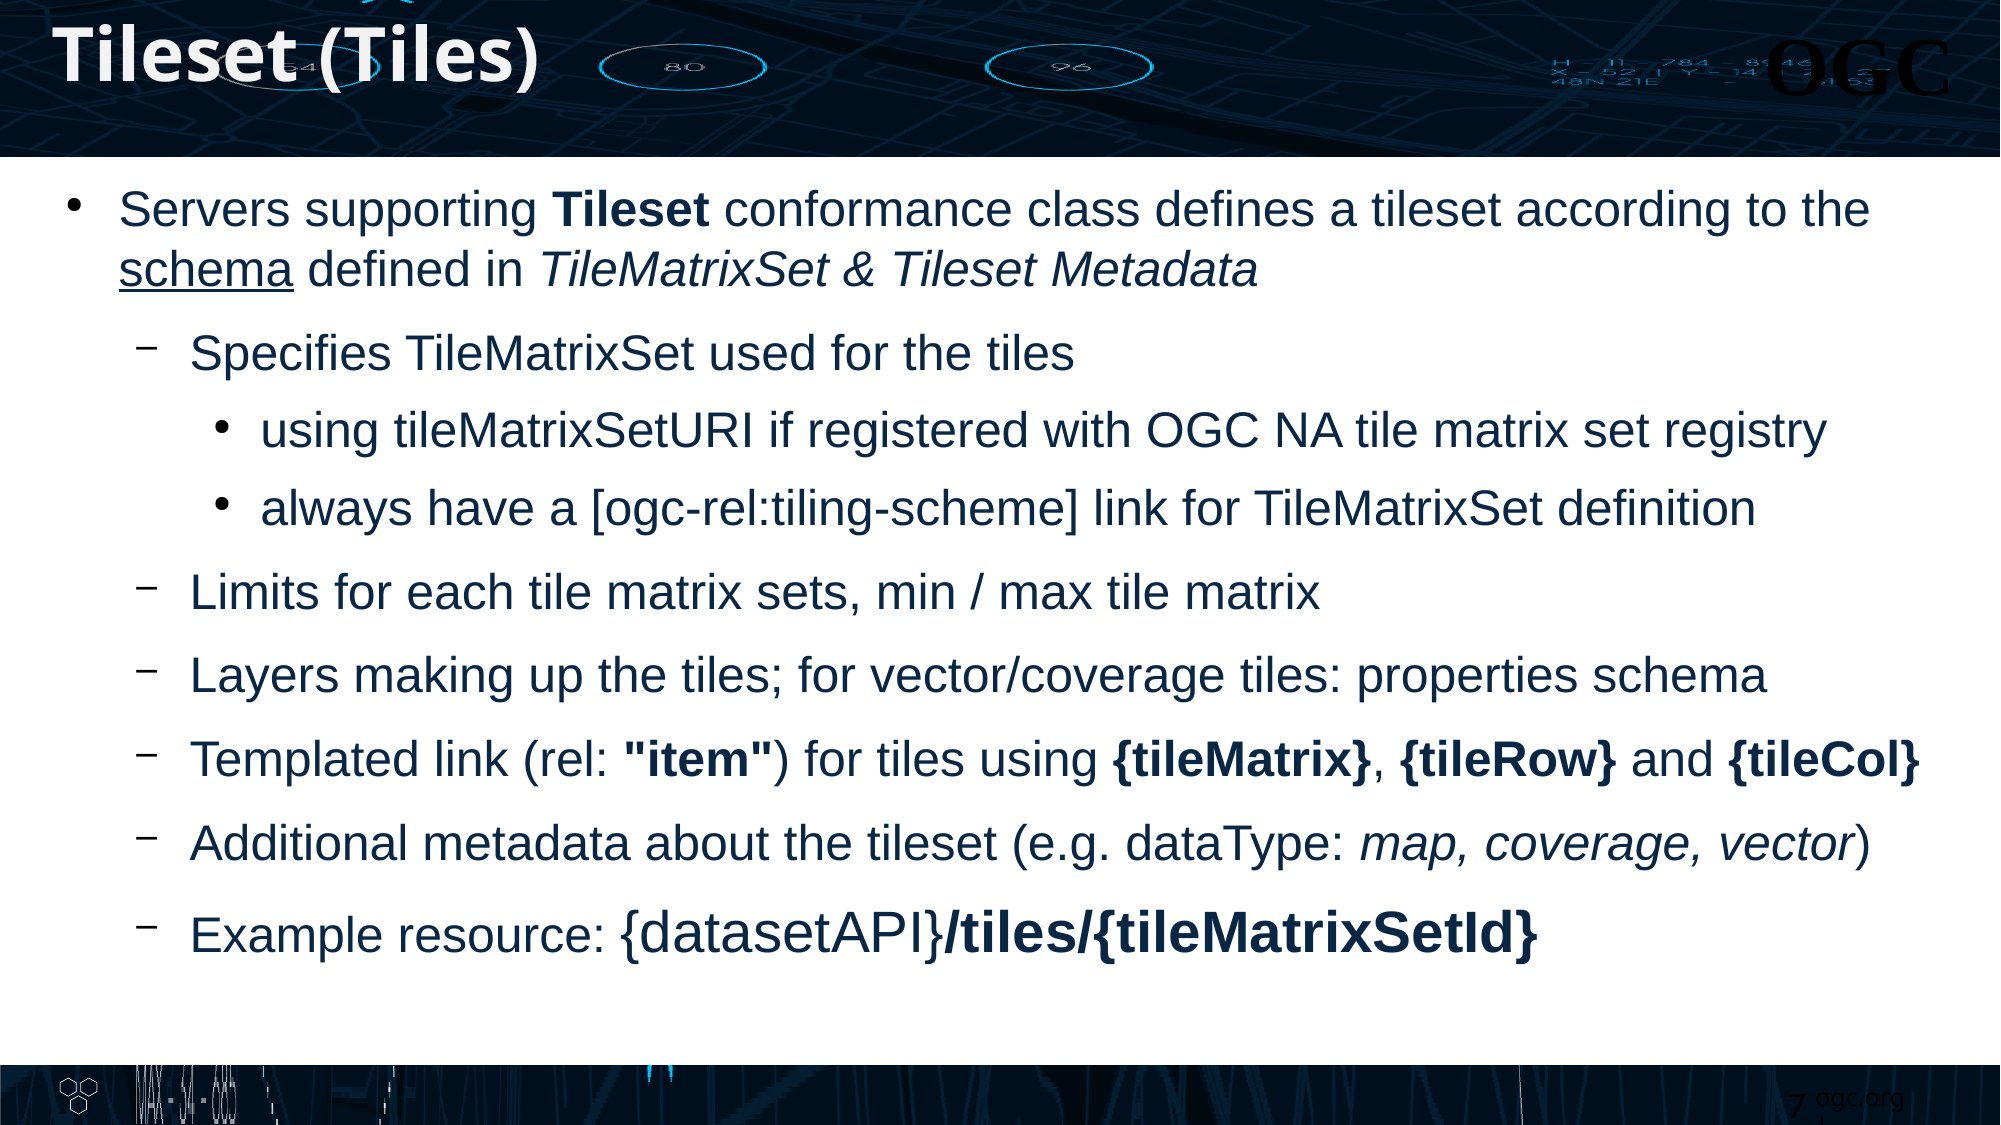

Tileset (Tiles)
# Servers supporting Tileset conformance class defines a tileset according to the schema defined in TileMatrixSet & Tileset Metadata
Specifies TileMatrixSet used for the tiles
using tileMatrixSetURI if registered with OGC NA tile matrix set registry
always have a [ogc-rel:tiling-scheme] link for TileMatrixSet definition
Limits for each tile matrix sets, min / max tile matrix
Layers making up the tiles; for vector/coverage tiles: properties schema
Templated link (rel: "item") for tiles using {tileMatrix}, {tileRow} and {tileCol}
Additional metadata about the tileset (e.g. dataType: map, coverage, vector)
Example resource: {datasetAPI}/tiles/{tileMatrixSetId}